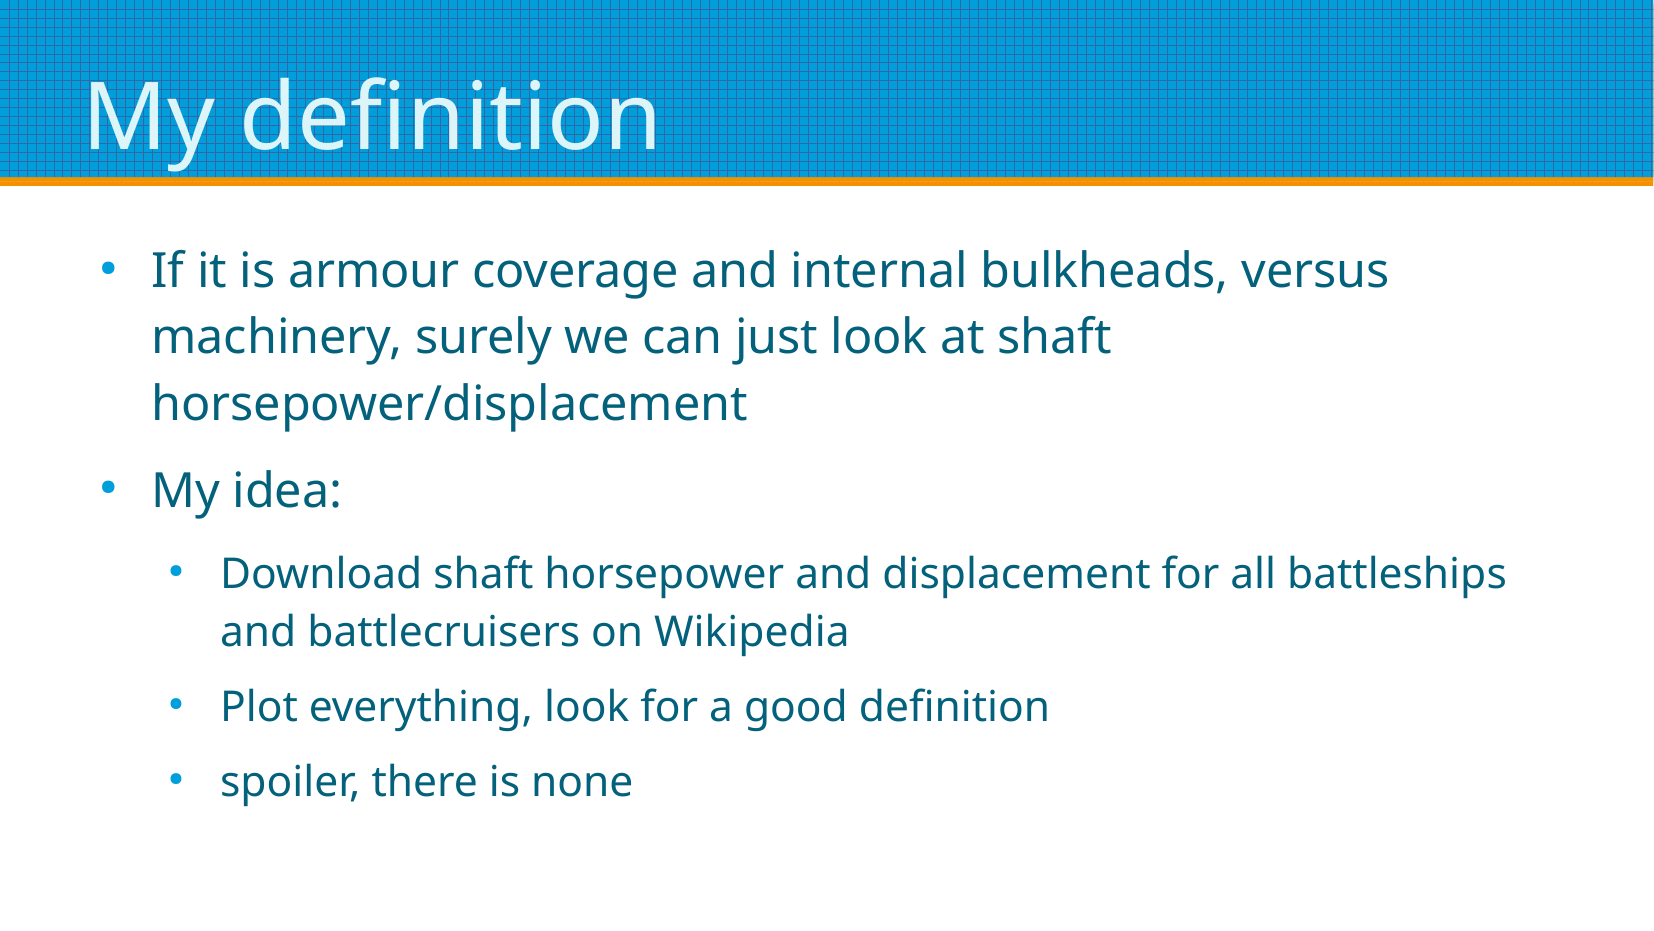

# My definition
If it is armour coverage and internal bulkheads, versus machinery, surely we can just look at shaft horsepower/displacement
My idea:
Download shaft horsepower and displacement for all battleships and battlecruisers on Wikipedia
Plot everything, look for a good definition
spoiler, there is none